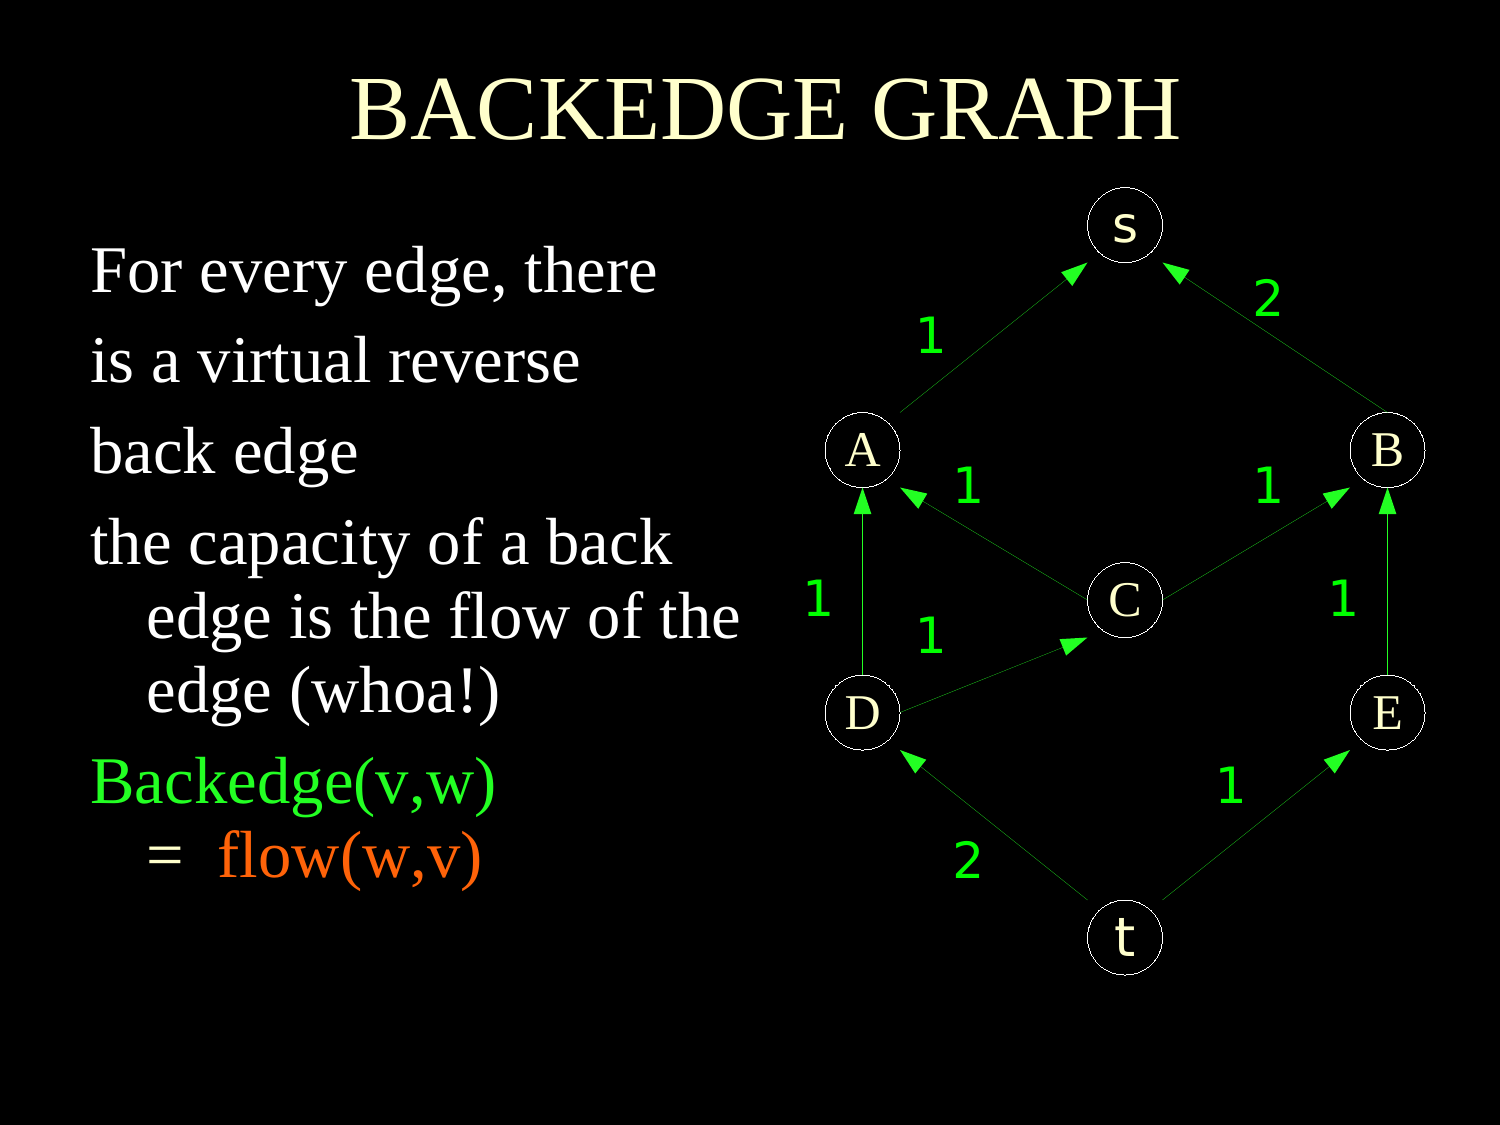

# BACKEDGE GRAPH
s
For every edge, there
is a virtual reverse
back edge
the capacity of a back edge is the flow of the edge (whoa!)
Backedge(v,w) = flow(w,v)
2
1
A
B
1
1
1
C
1
1
D
E
1
2
t